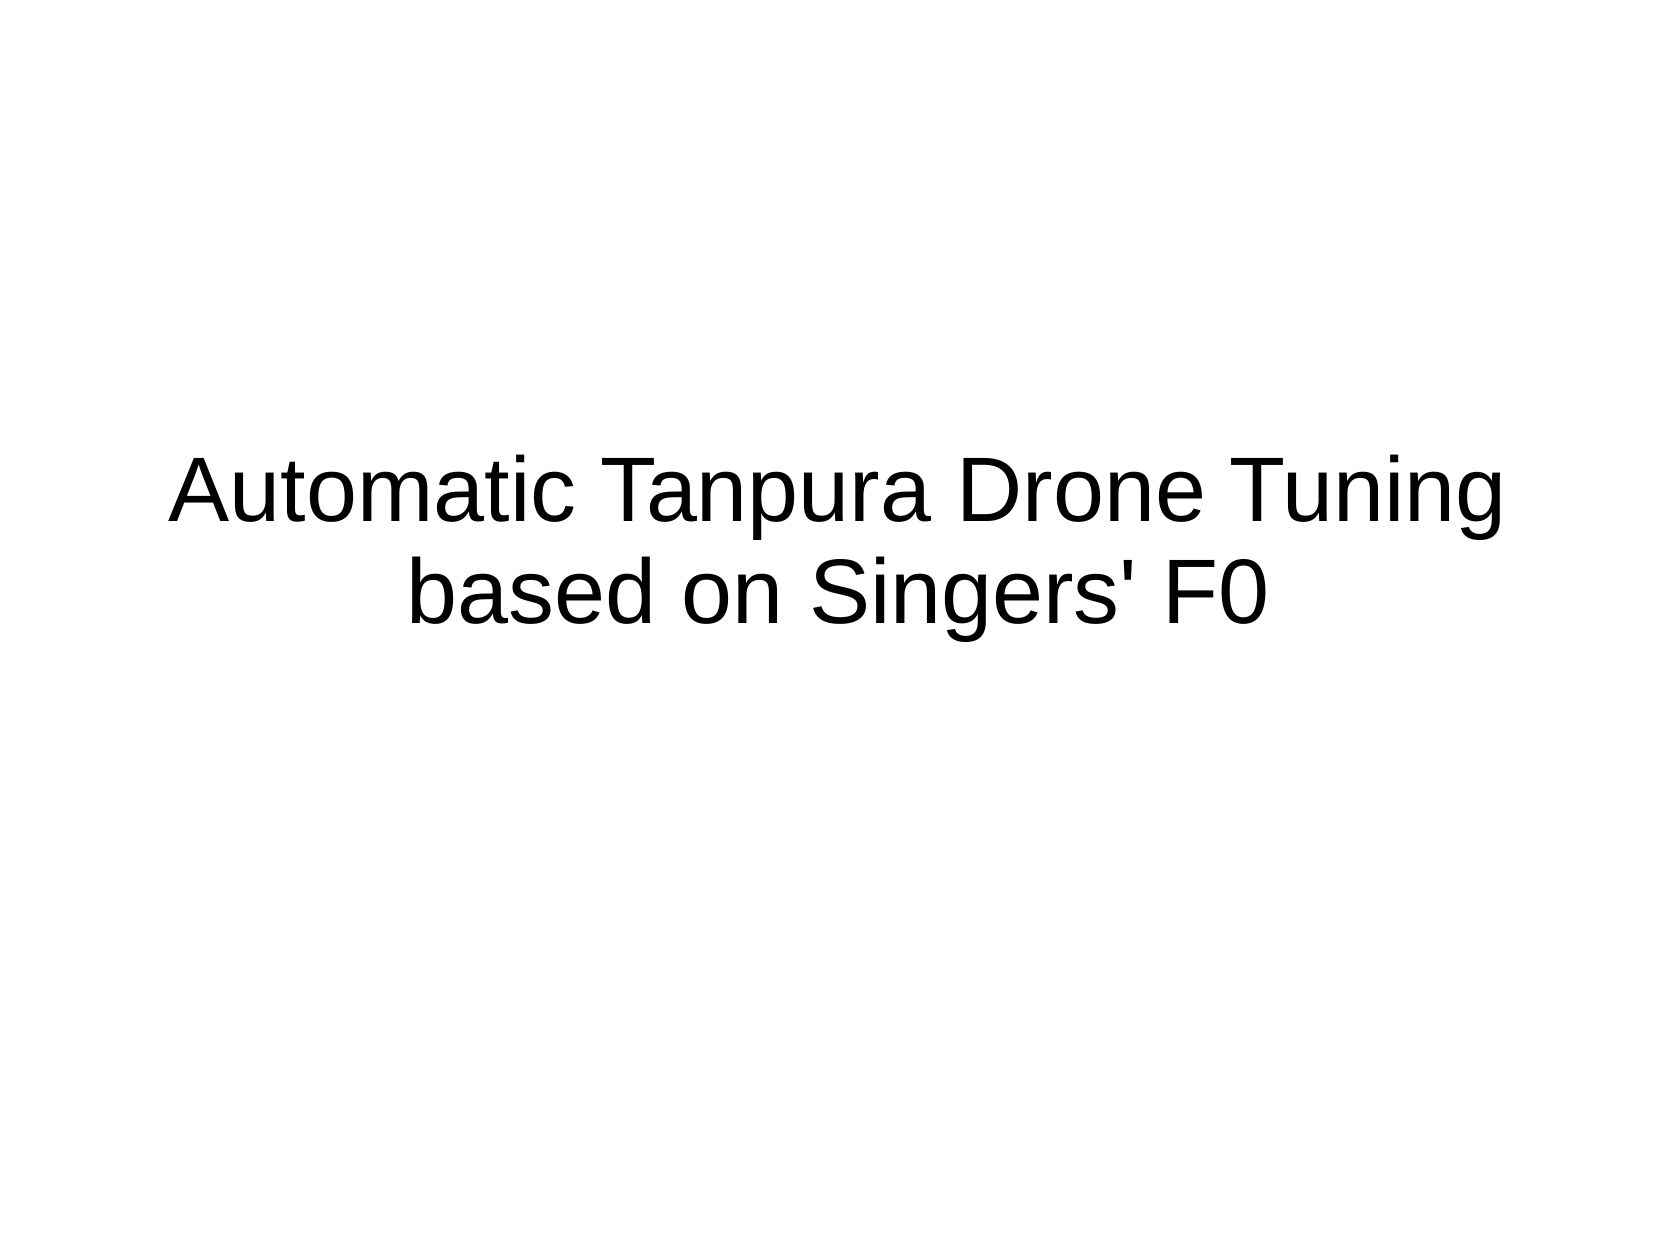

# Automatic Tanpura Drone Tuning based on Singers' F0